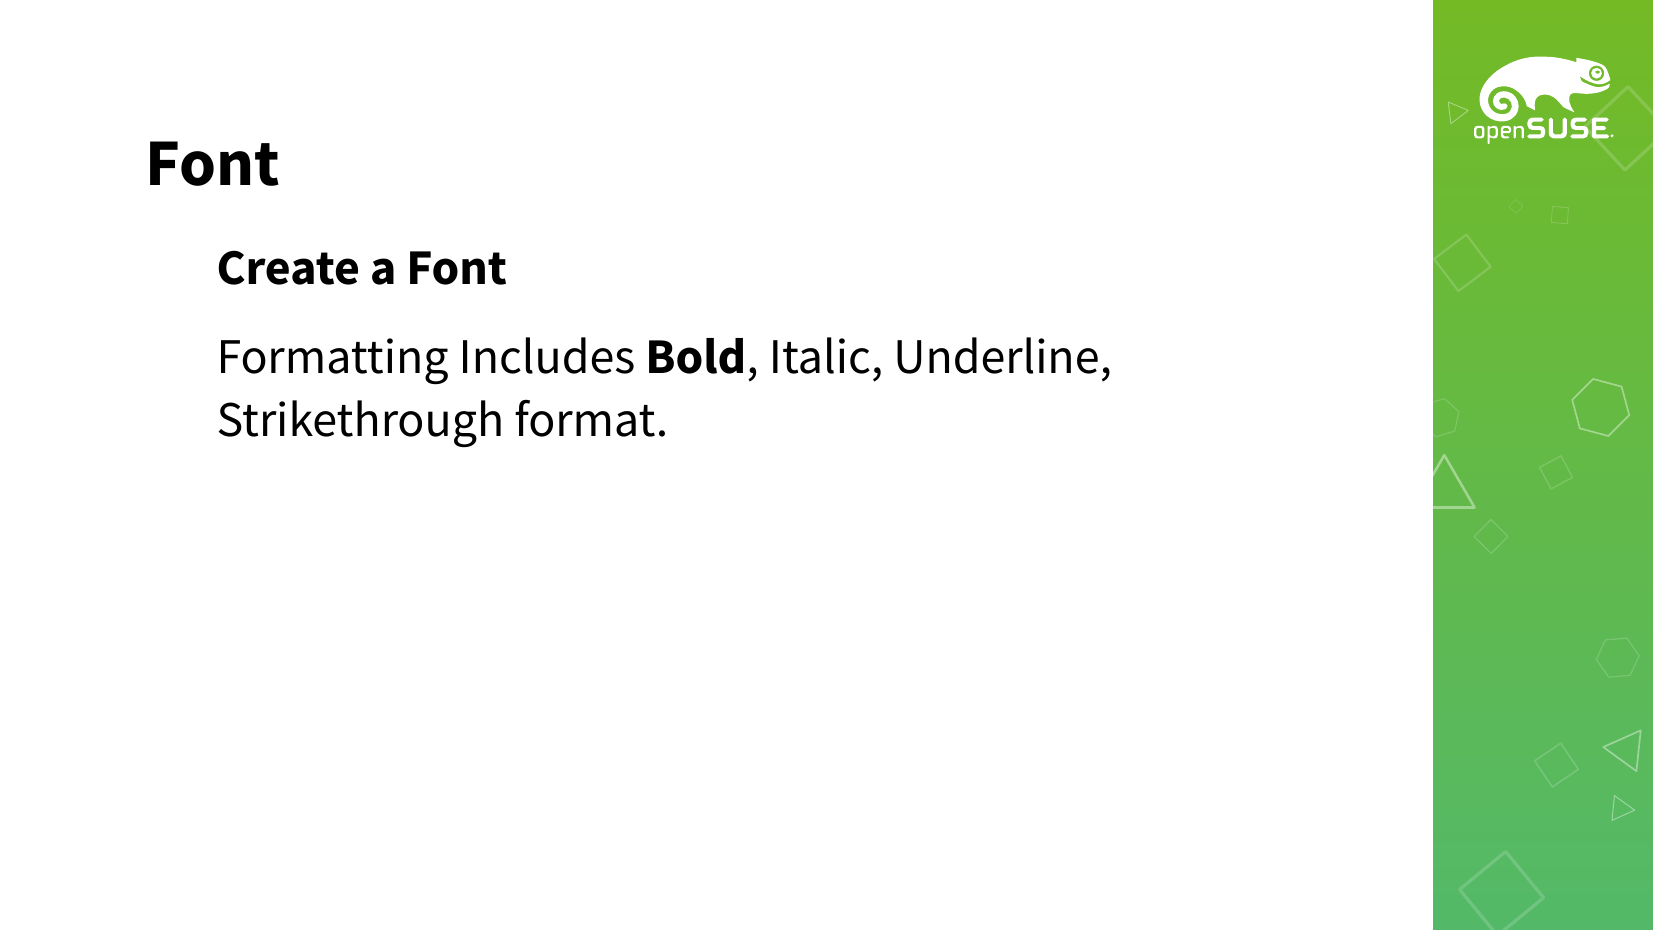

# Font
Create a Font
Formatting Includes Bold, Italic, Underline, Strikethrough format.